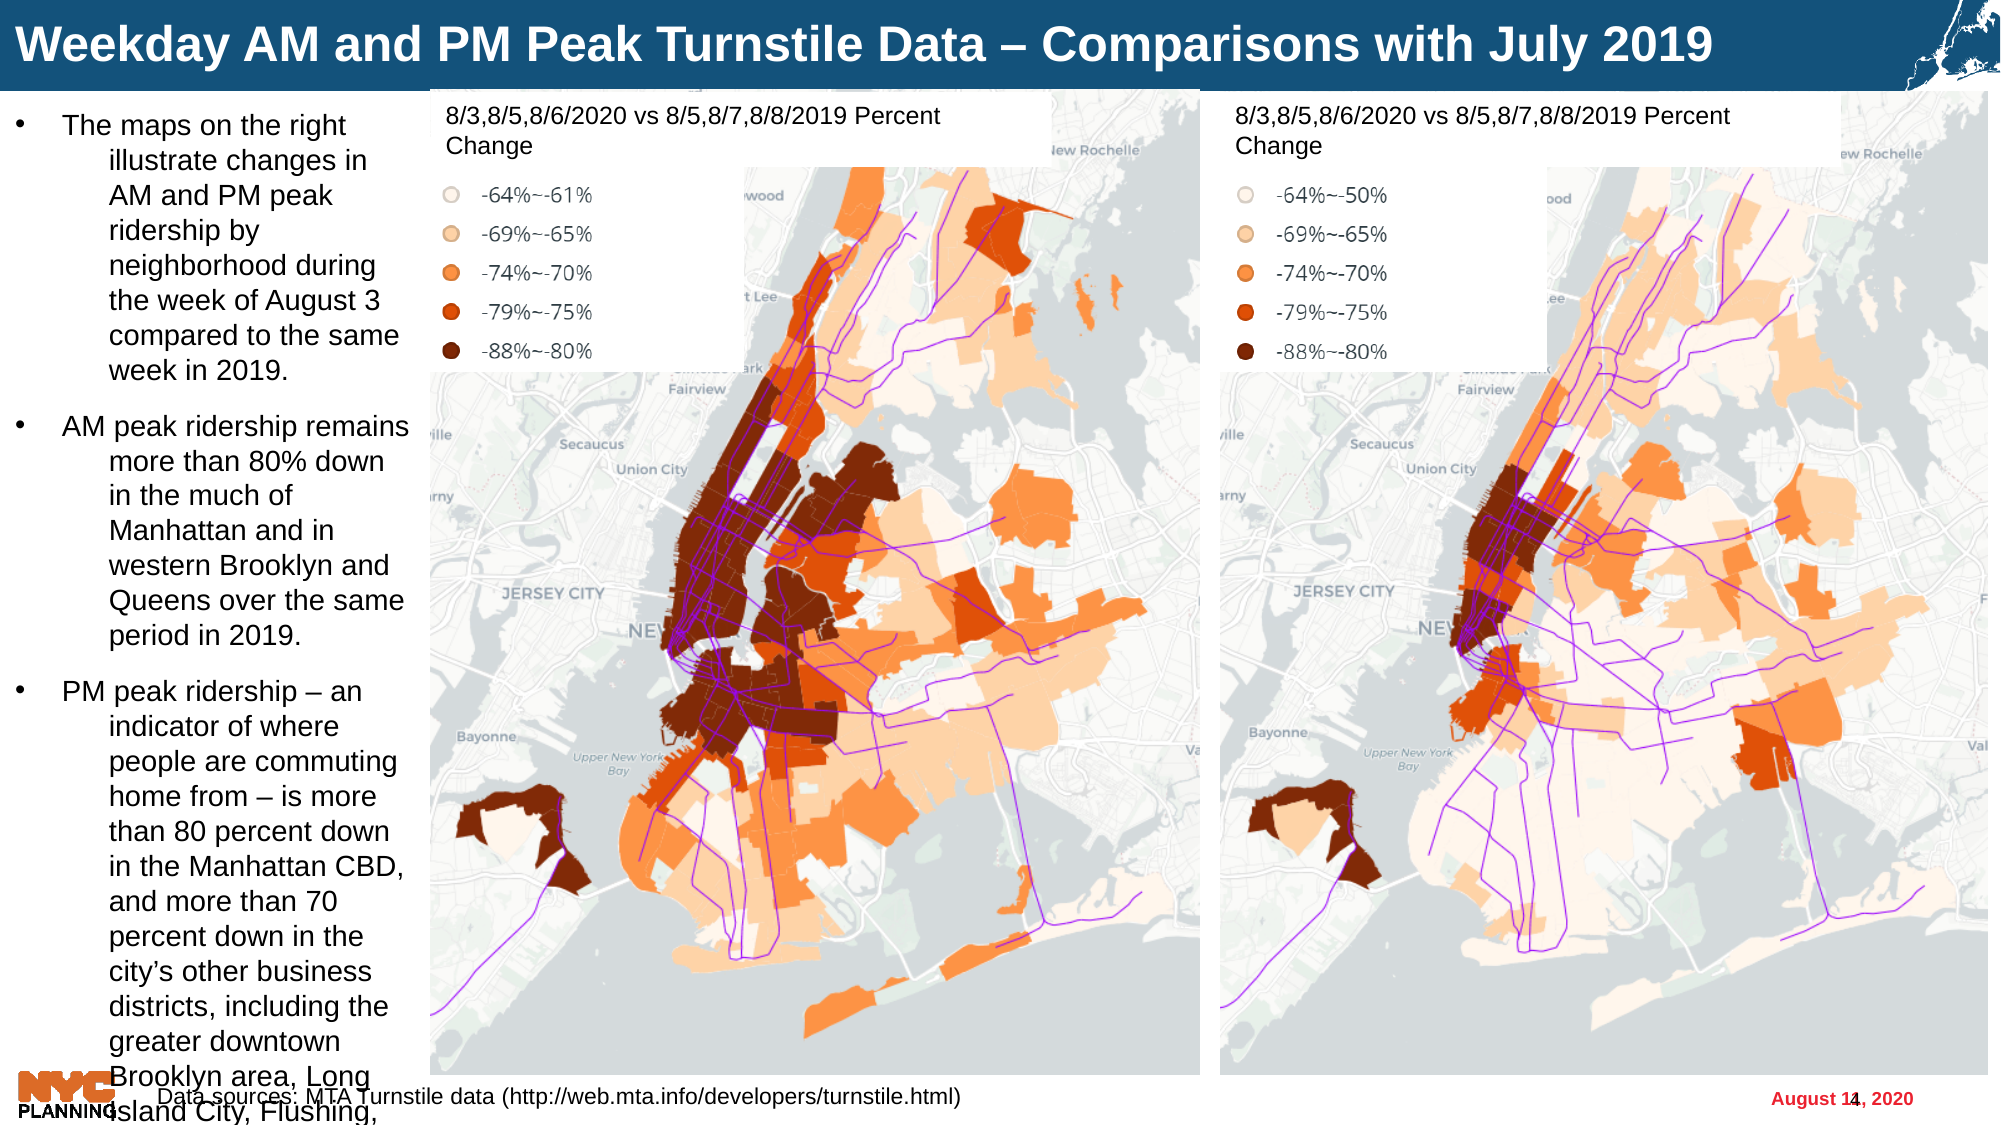

# Weekday AM and PM Peak Turnstile Data – Comparisons with July 2019
8/3,8/5,8/6/2020 vs 8/5,8/7,8/8/2019 Percent Change
8/3,8/5,8/6/2020 vs 8/5,8/7,8/8/2019 Percent Change
The maps on the right illustrate changes in AM and PM peak ridership by neighborhood during the week of August 3 compared to the same week in 2019.
AM peak ridership remains more than 80% down in the much of Manhattan and in western Brooklyn and Queens over the same period in 2019.
PM peak ridership – an indicator of where people are commuting home from – is more than 80 percent down in the Manhattan CBD, and more than 70 percent down in the city’s other business districts, including the greater downtown Brooklyn area, Long Island City, Flushing, and Jamaica.
Data sources: MTA Turnstile data (http://web.mta.info/developers/turnstile.html)